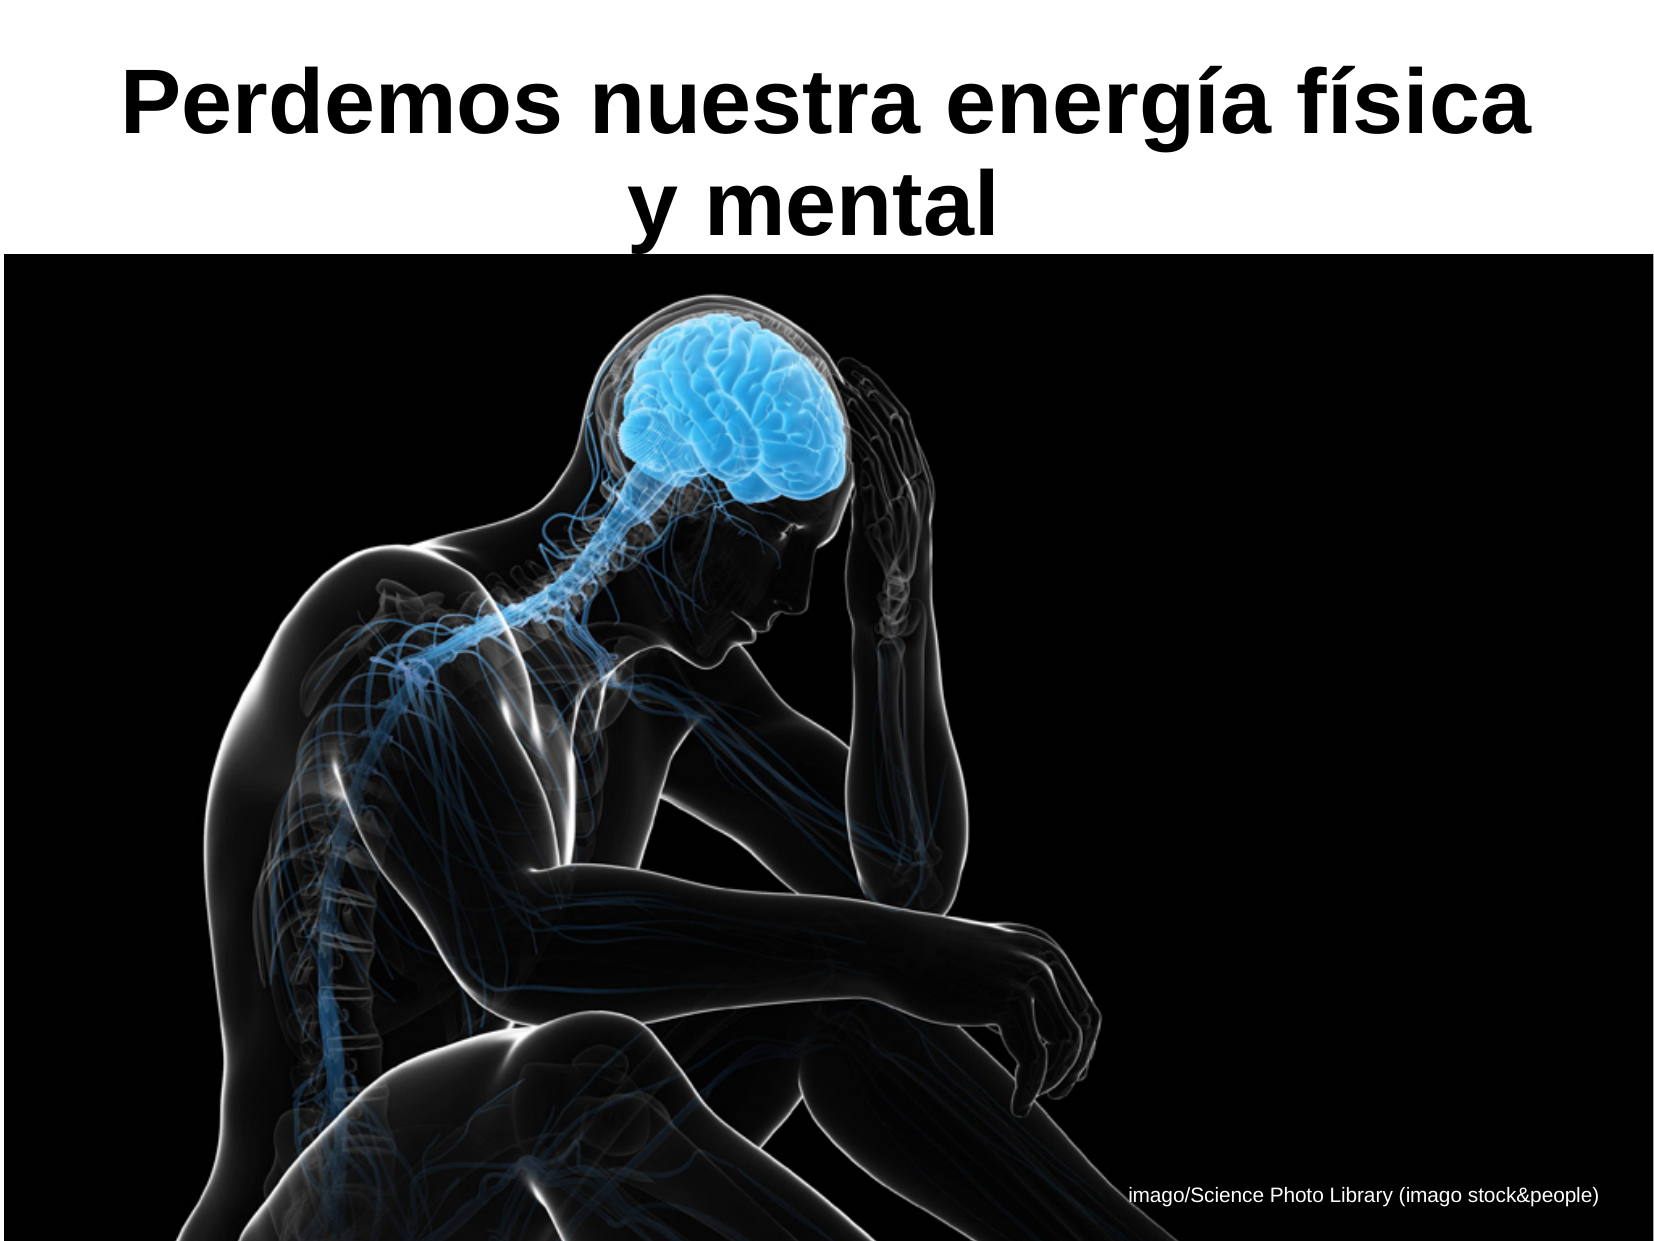

# Perdemos nuestra energía física y mental
imago/Science Photo Library (imago stock&people)